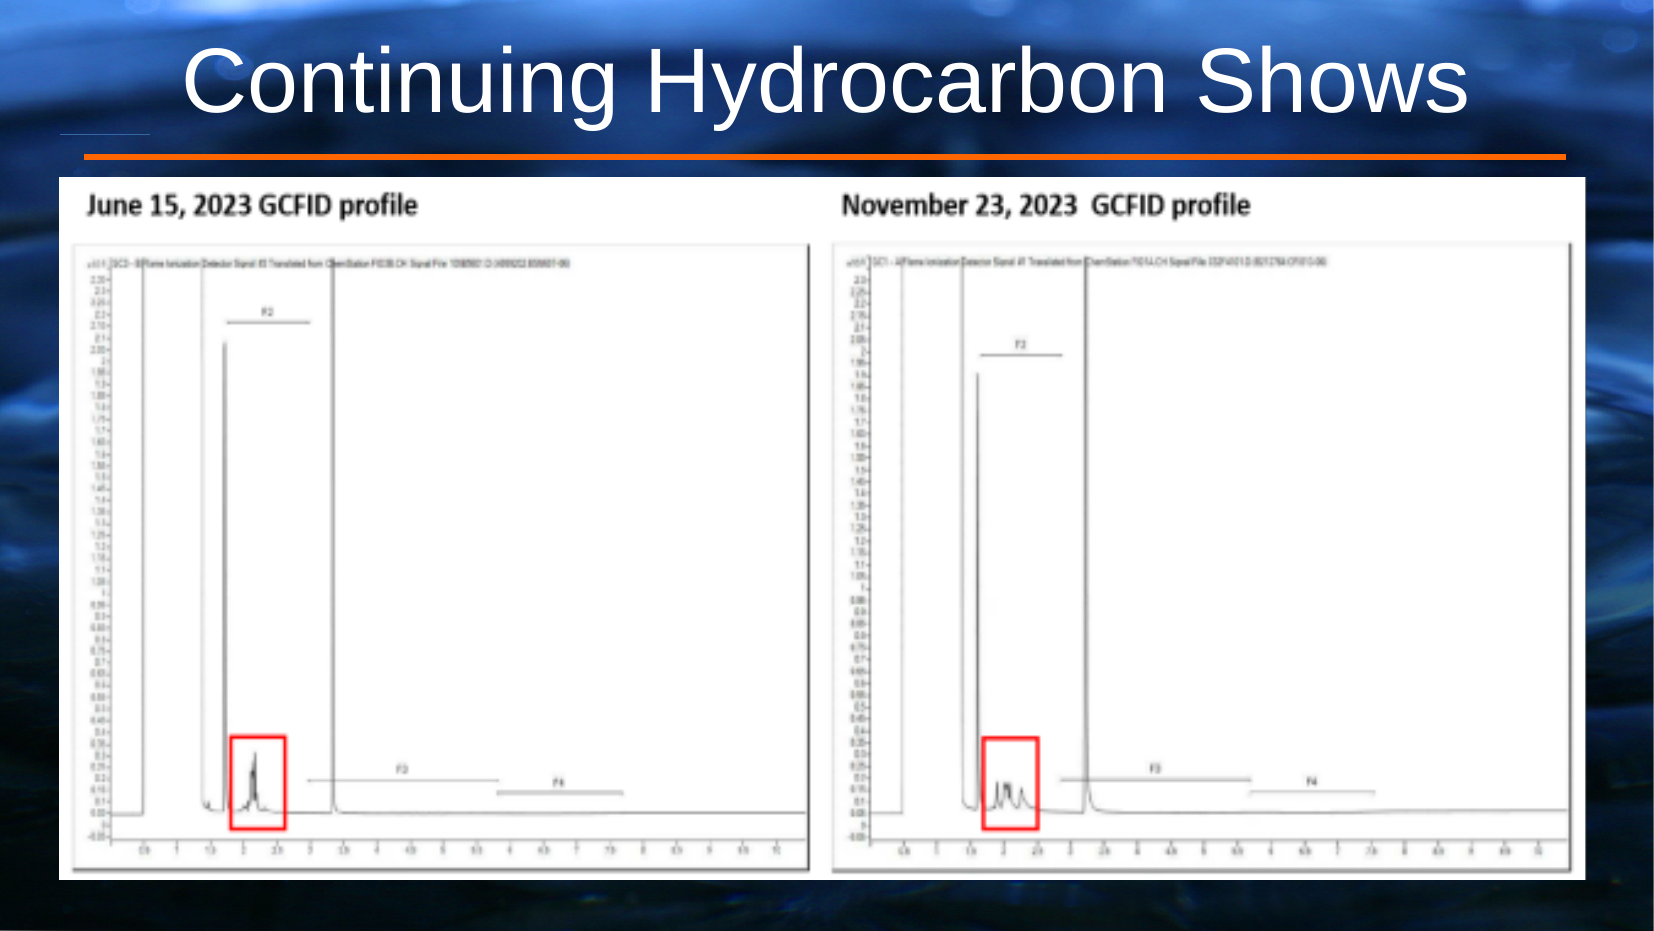

# Continuing Hydrocarbon Shows
Aggregate Mines are MINES!
25